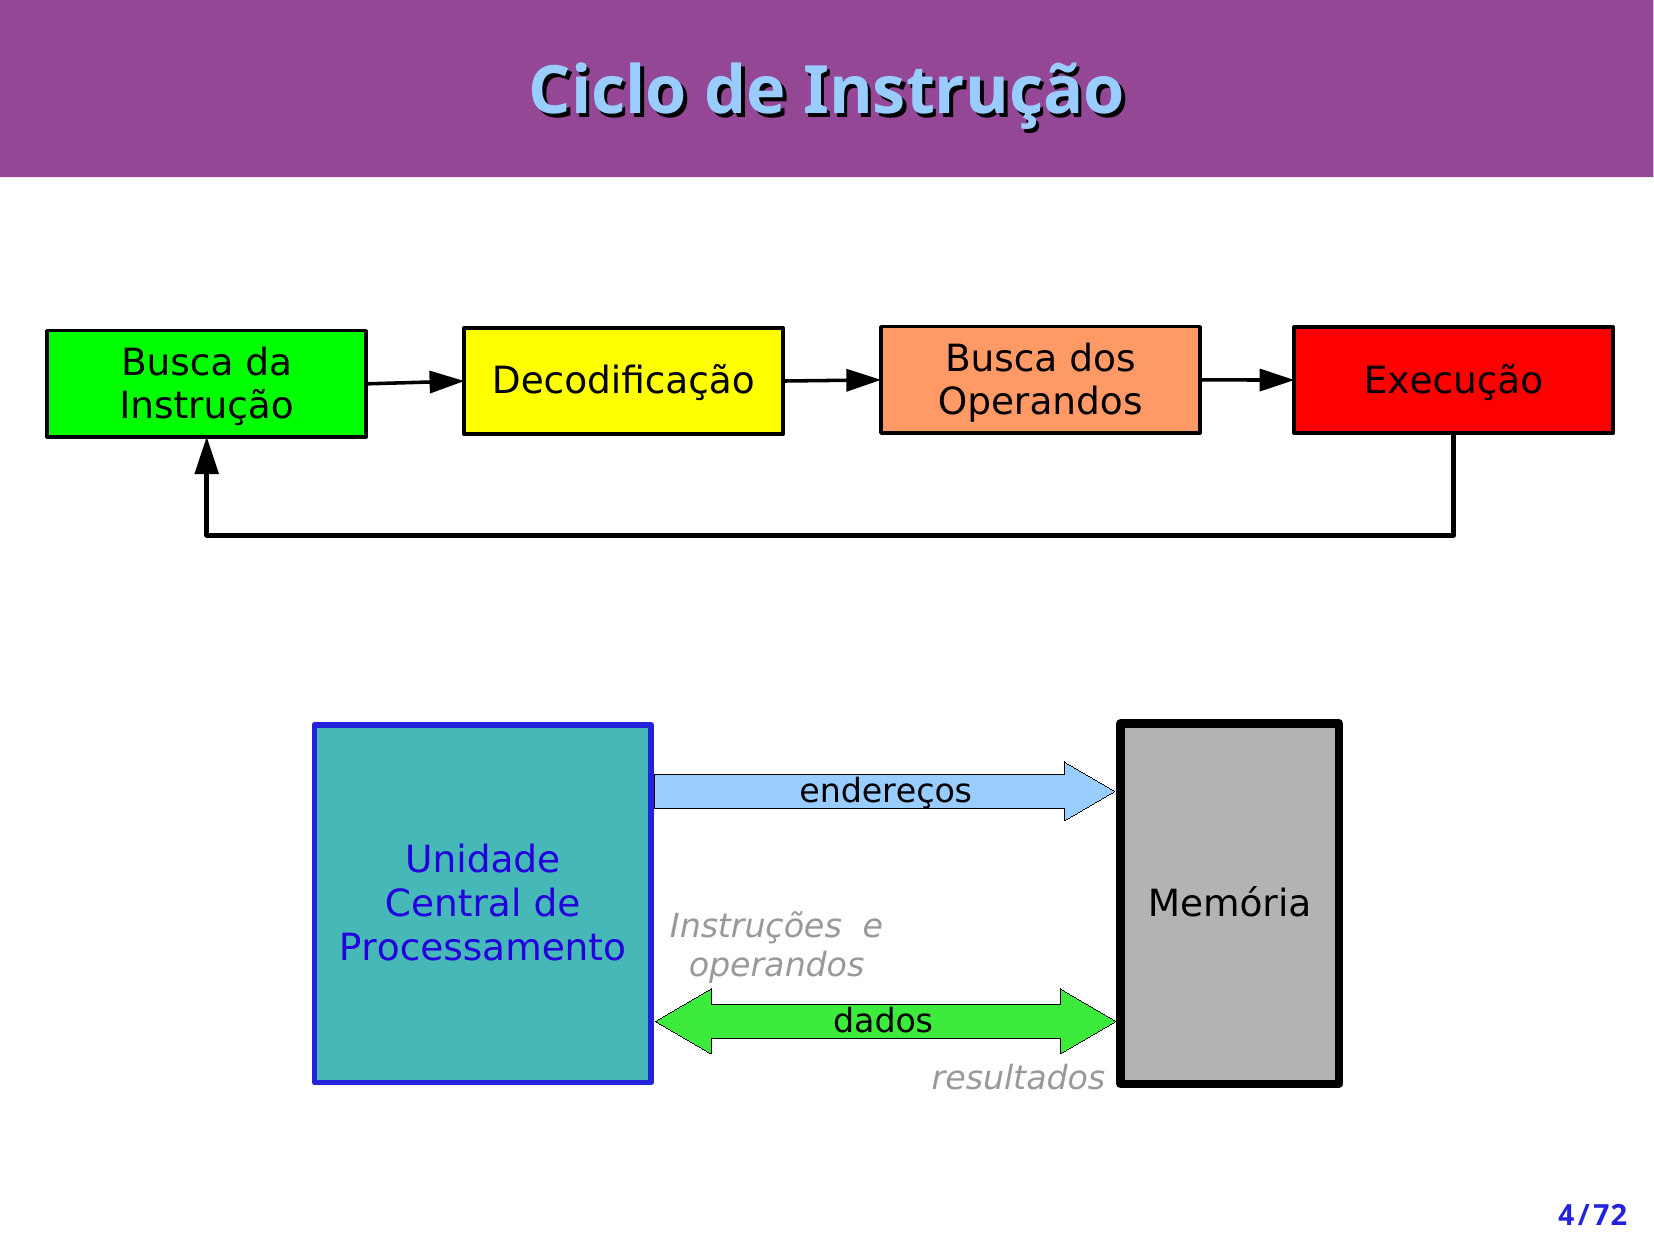

# Ciclo de Instrução
Busca dos Operandos
Execução
Decodificação
Busca da Instrução
Memória
Unidade Central de Processamento
endereços
Instruções e
operandos
dados
resultados
4